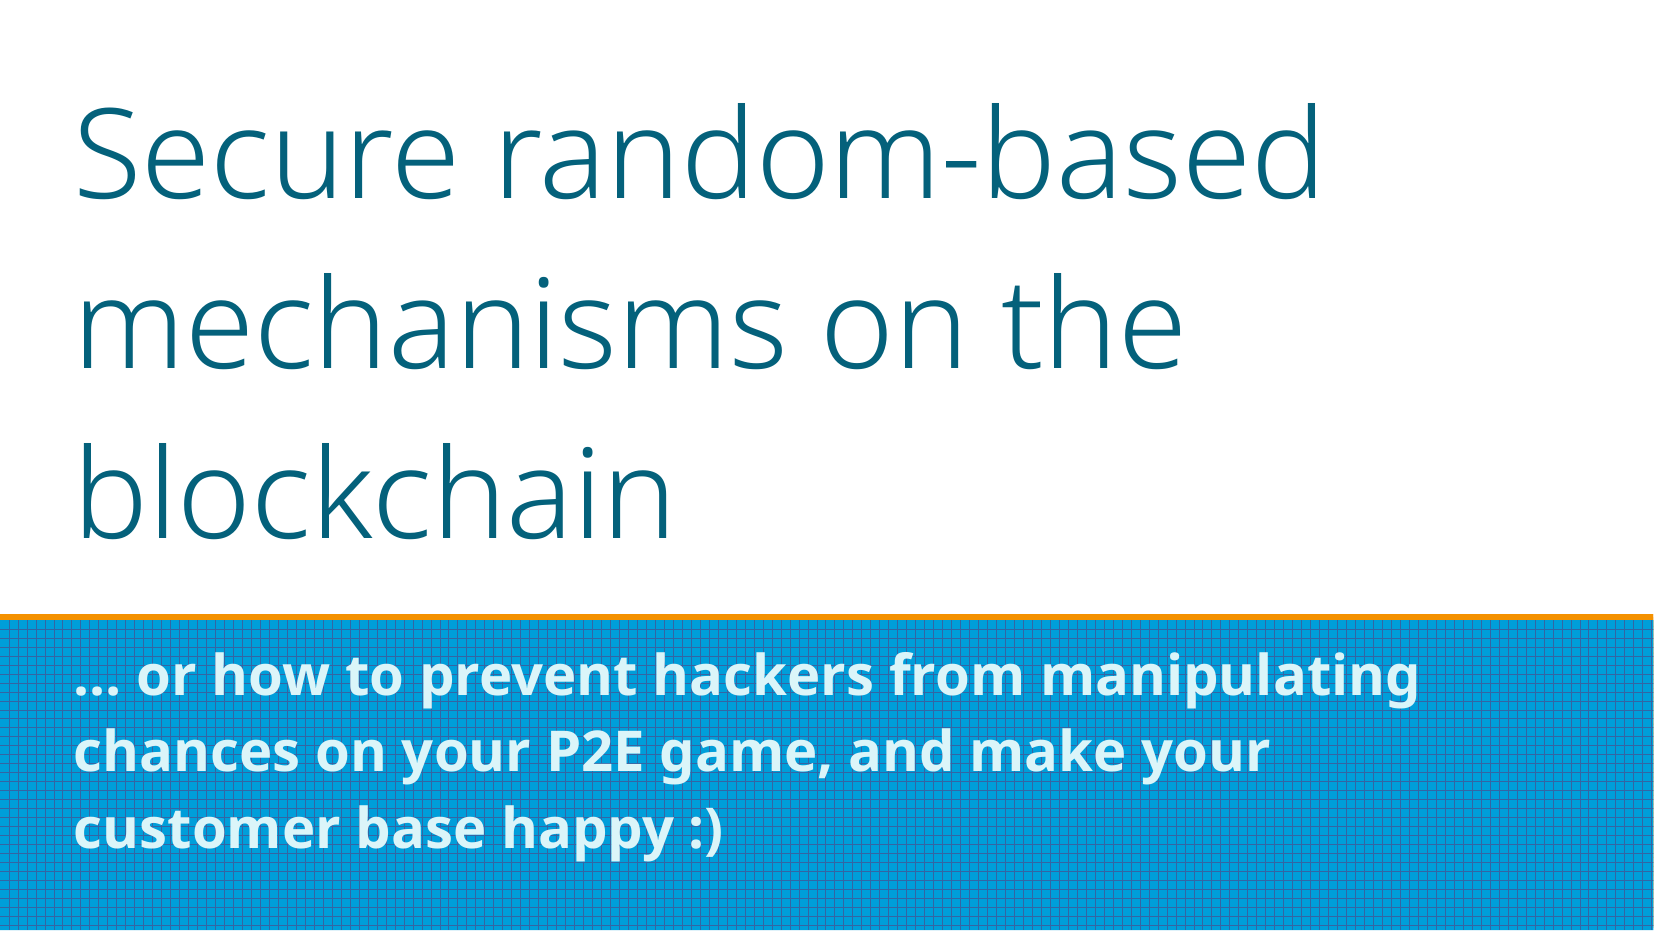

# Secure random-based mechanisms on the blockchain
… or how to prevent hackers from manipulating chances on your P2E game, and make your customer base happy :)